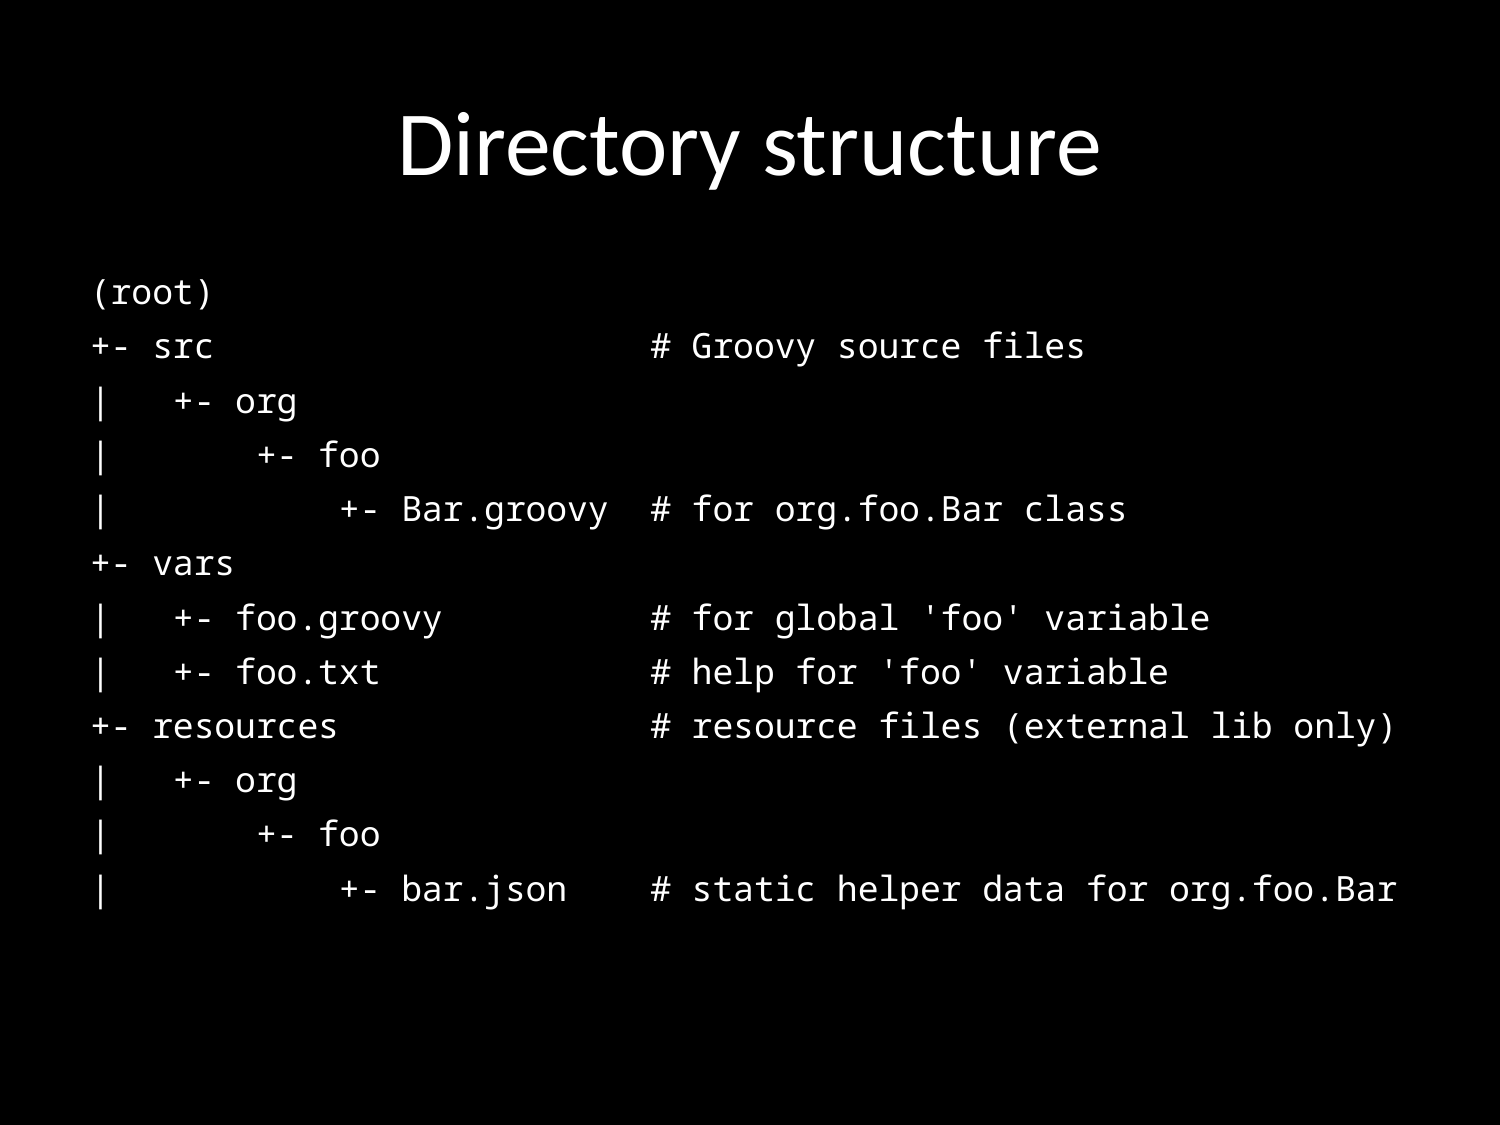

# Directory structure
(root)
+- src # Groovy source files
| +- org
| +- foo
| +- Bar.groovy # for org.foo.Bar class
+- vars
| +- foo.groovy # for global 'foo' variable
| +- foo.txt # help for 'foo' variable
+- resources # resource files (external lib only)
| +- org
| +- foo
| +- bar.json # static helper data for org.foo.Bar